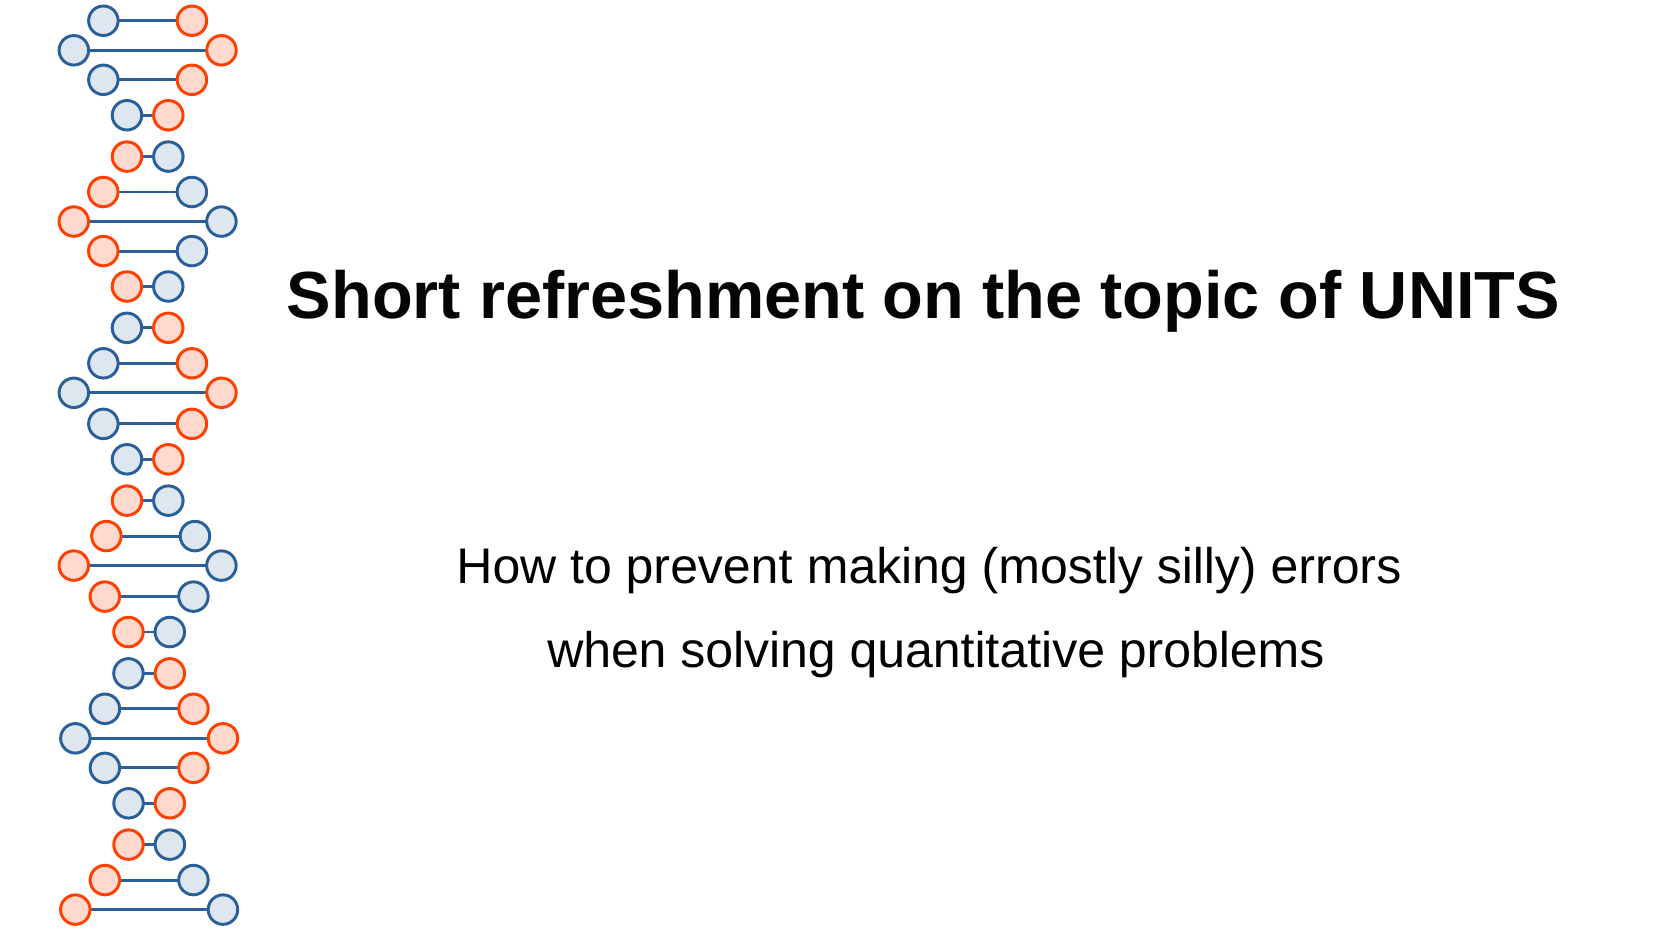

# Short refreshment on the topic of UNITS
How to prevent making (mostly silly) errors
when solving quantitative problems